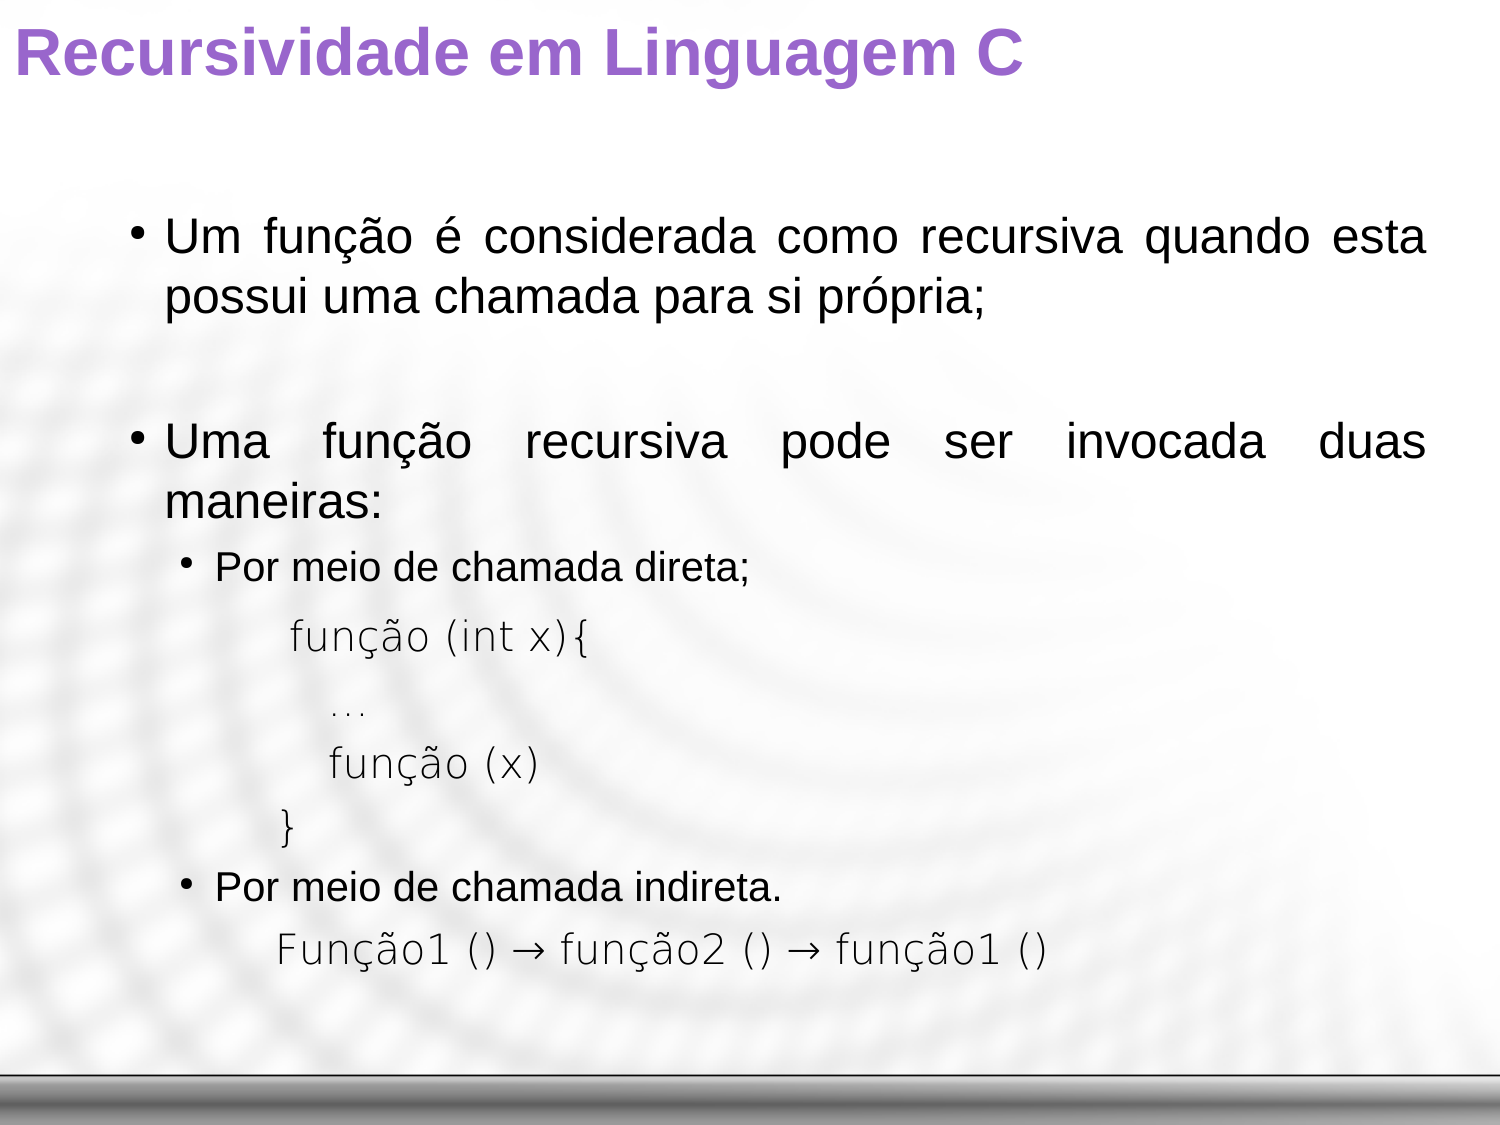

# Recursividade em Linguagem C
Um função é considerada como recursiva quando esta possui uma chamada para si própria;
Uma função recursiva pode ser invocada duas maneiras:
Por meio de chamada direta;
 função (int x){
 …
 função (x)
 }
Por meio de chamada indireta.
 Função1 () → função2 () → função1 ()